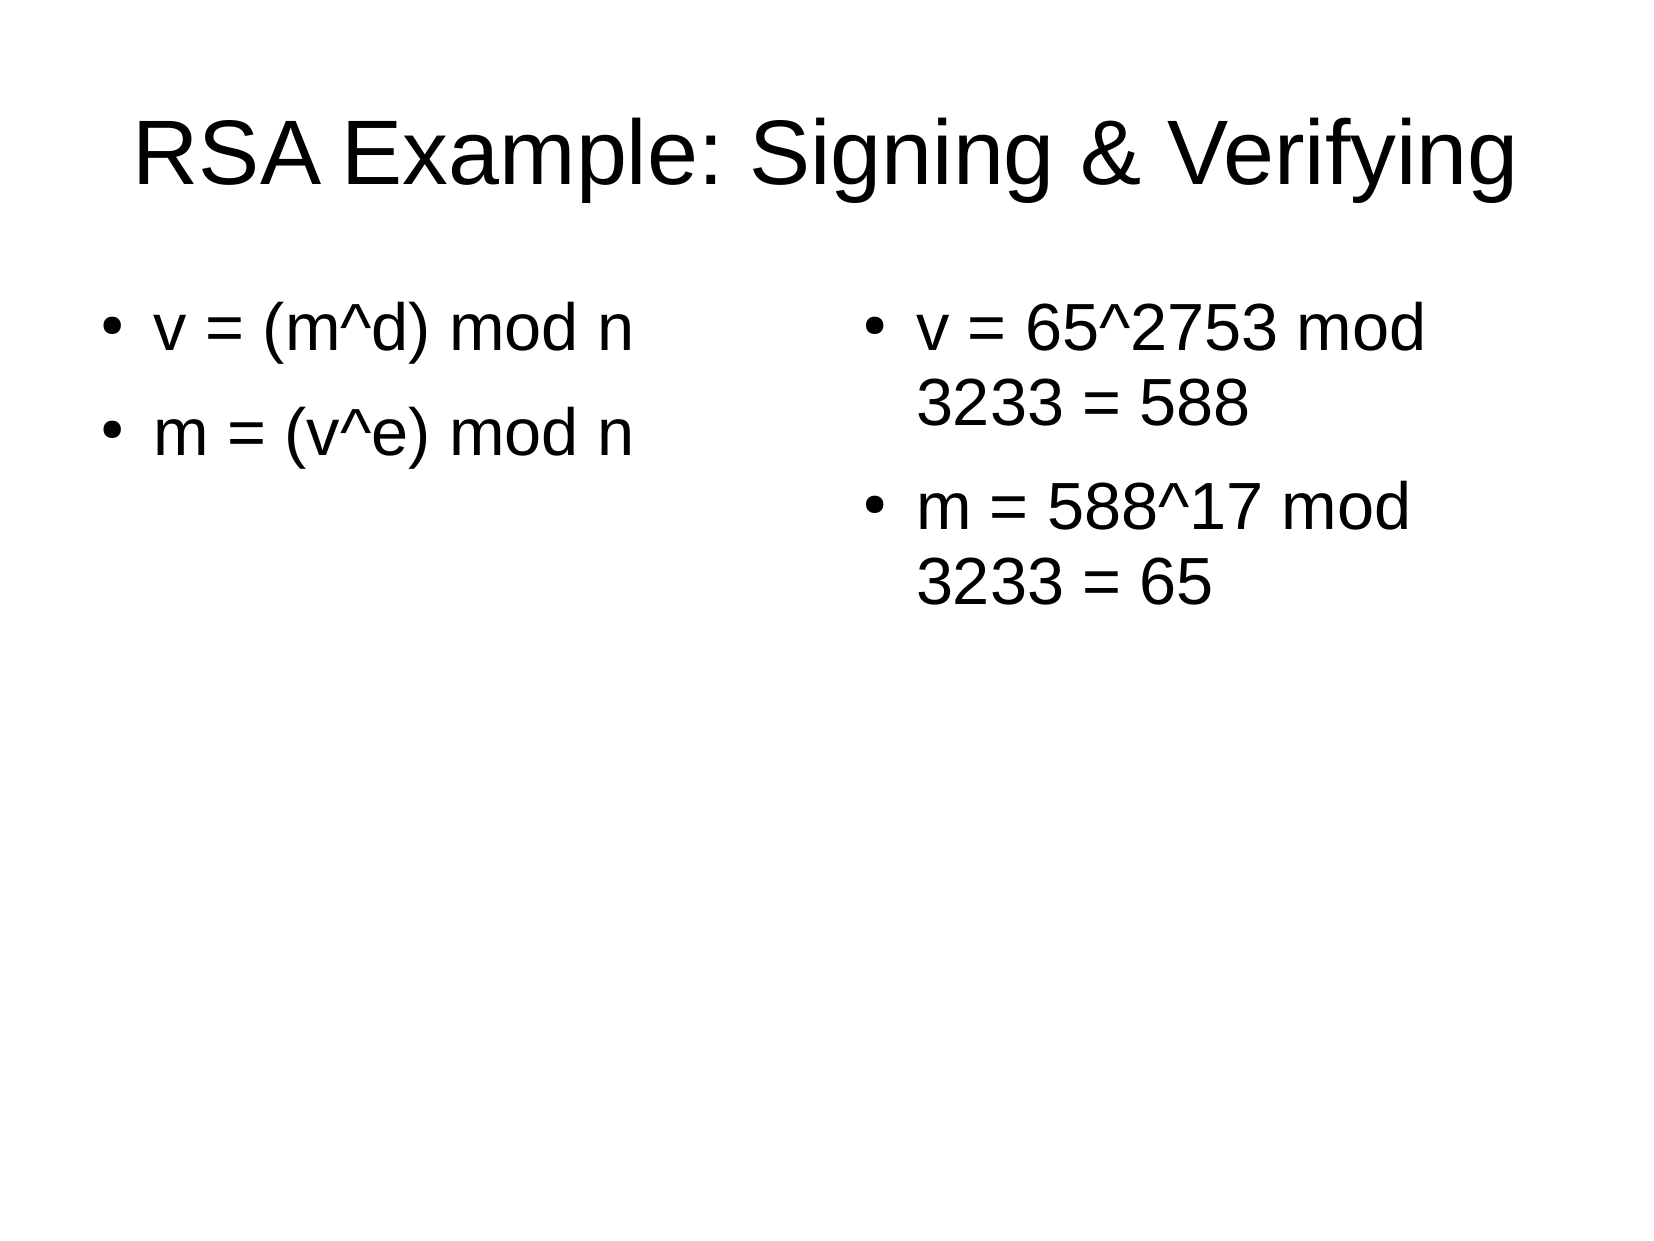

# RSA Example: Signing & Verifying
v = (m^d) mod n
m = (v^e) mod n
v = 65^2753 mod 3233 = 588
m = 588^17 mod 3233 = 65